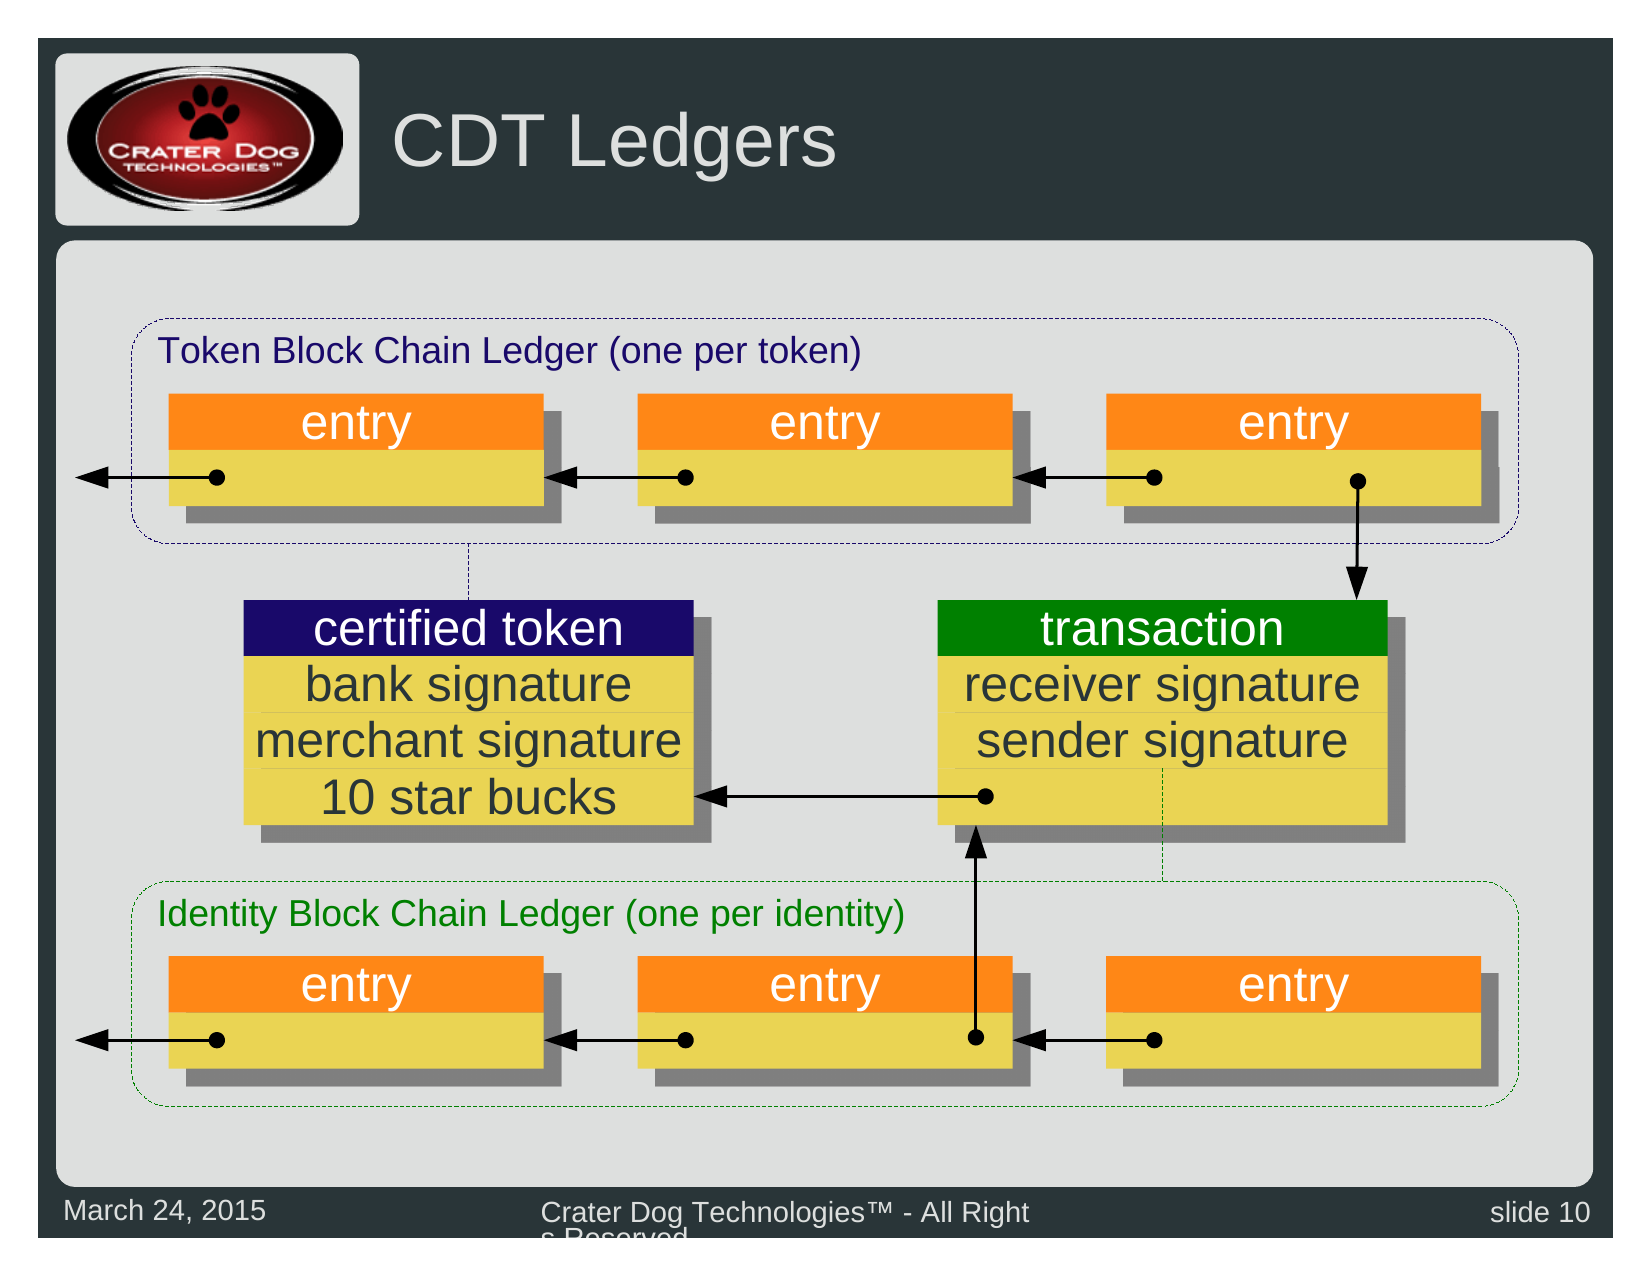

# CDT Ledgers
Token Block Chain Ledger (one per token)
entry
entry
entry
certified token
transaction
bank signature
receiver signature
merchant signature
sender signature
10 star bucks
Identity Block Chain Ledger (one per identity)
entry
entry
entry
Crater Dog Technologies™ - All Rights Reserved
10